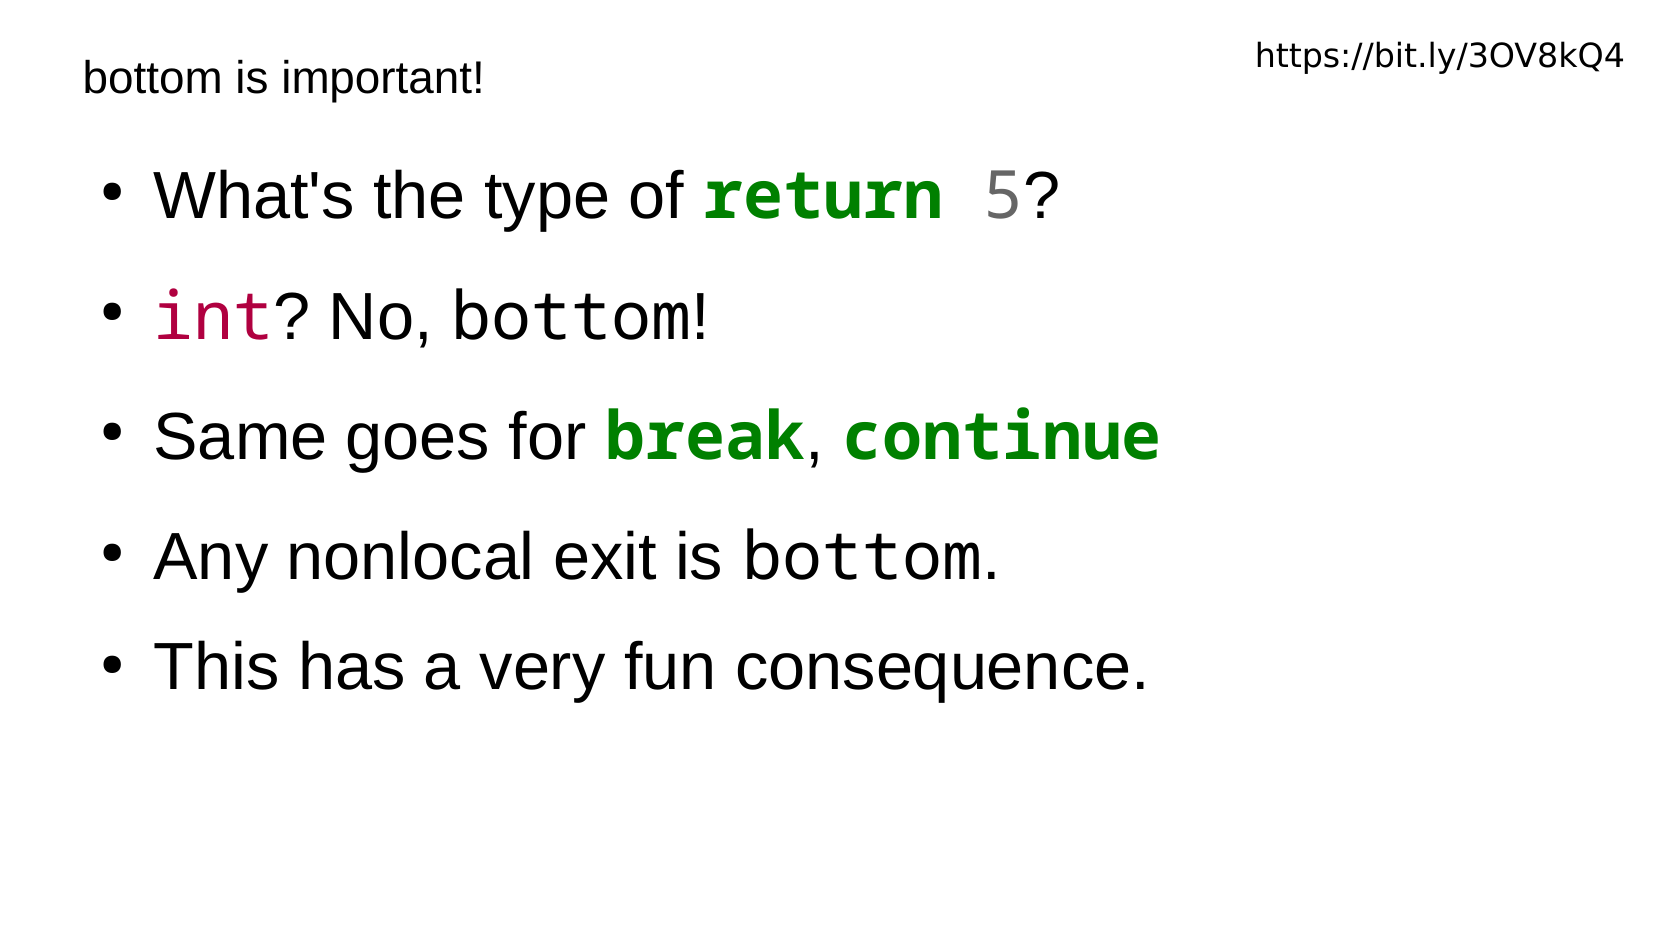

# bottom is important!
What's the type of return 5?
int? No, bottom!
Same goes for break, continue
Any nonlocal exit is bottom.
This has a very fun consequence.